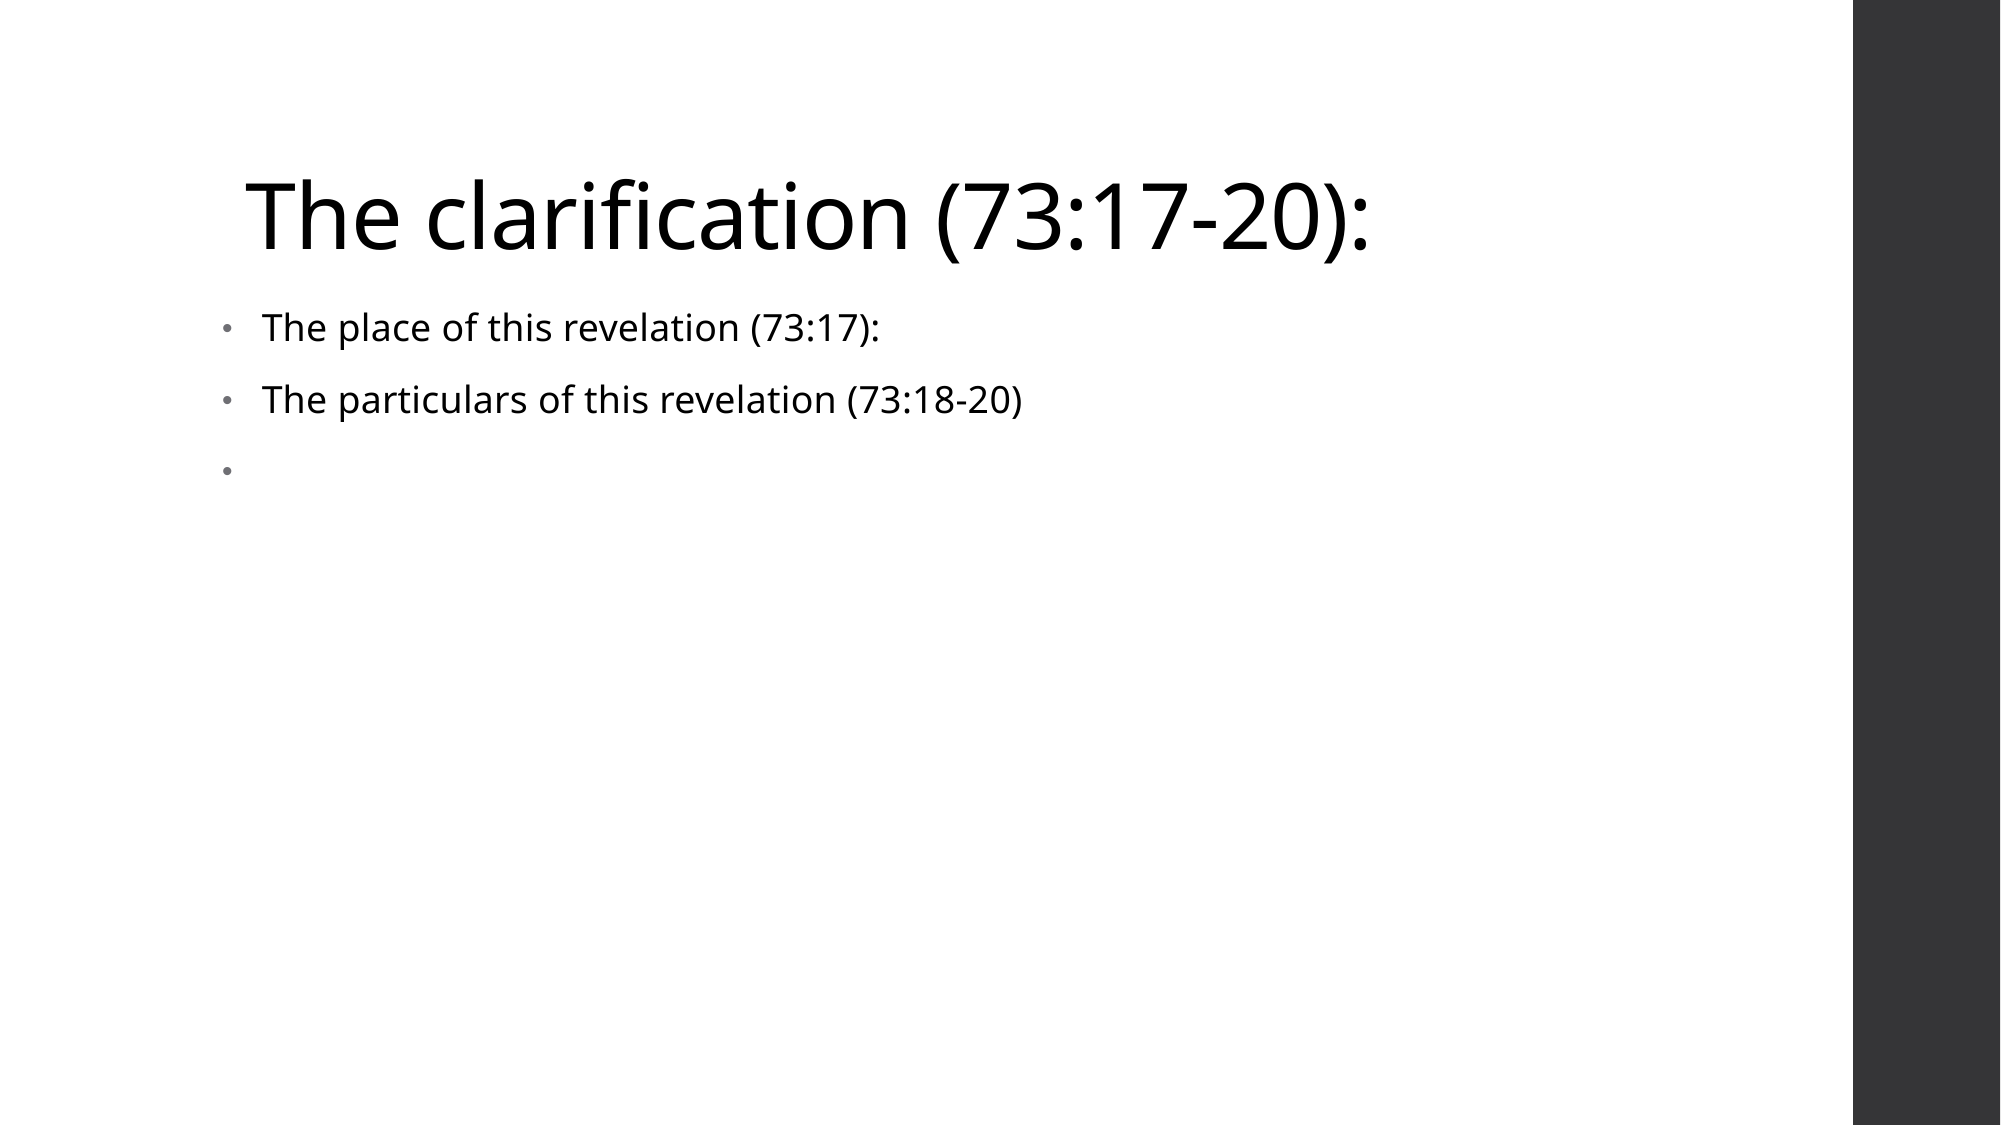

# The clarification (73:17-20):
 The place of this revelation (73:17):
 The particulars of this revelation (73:18-20)